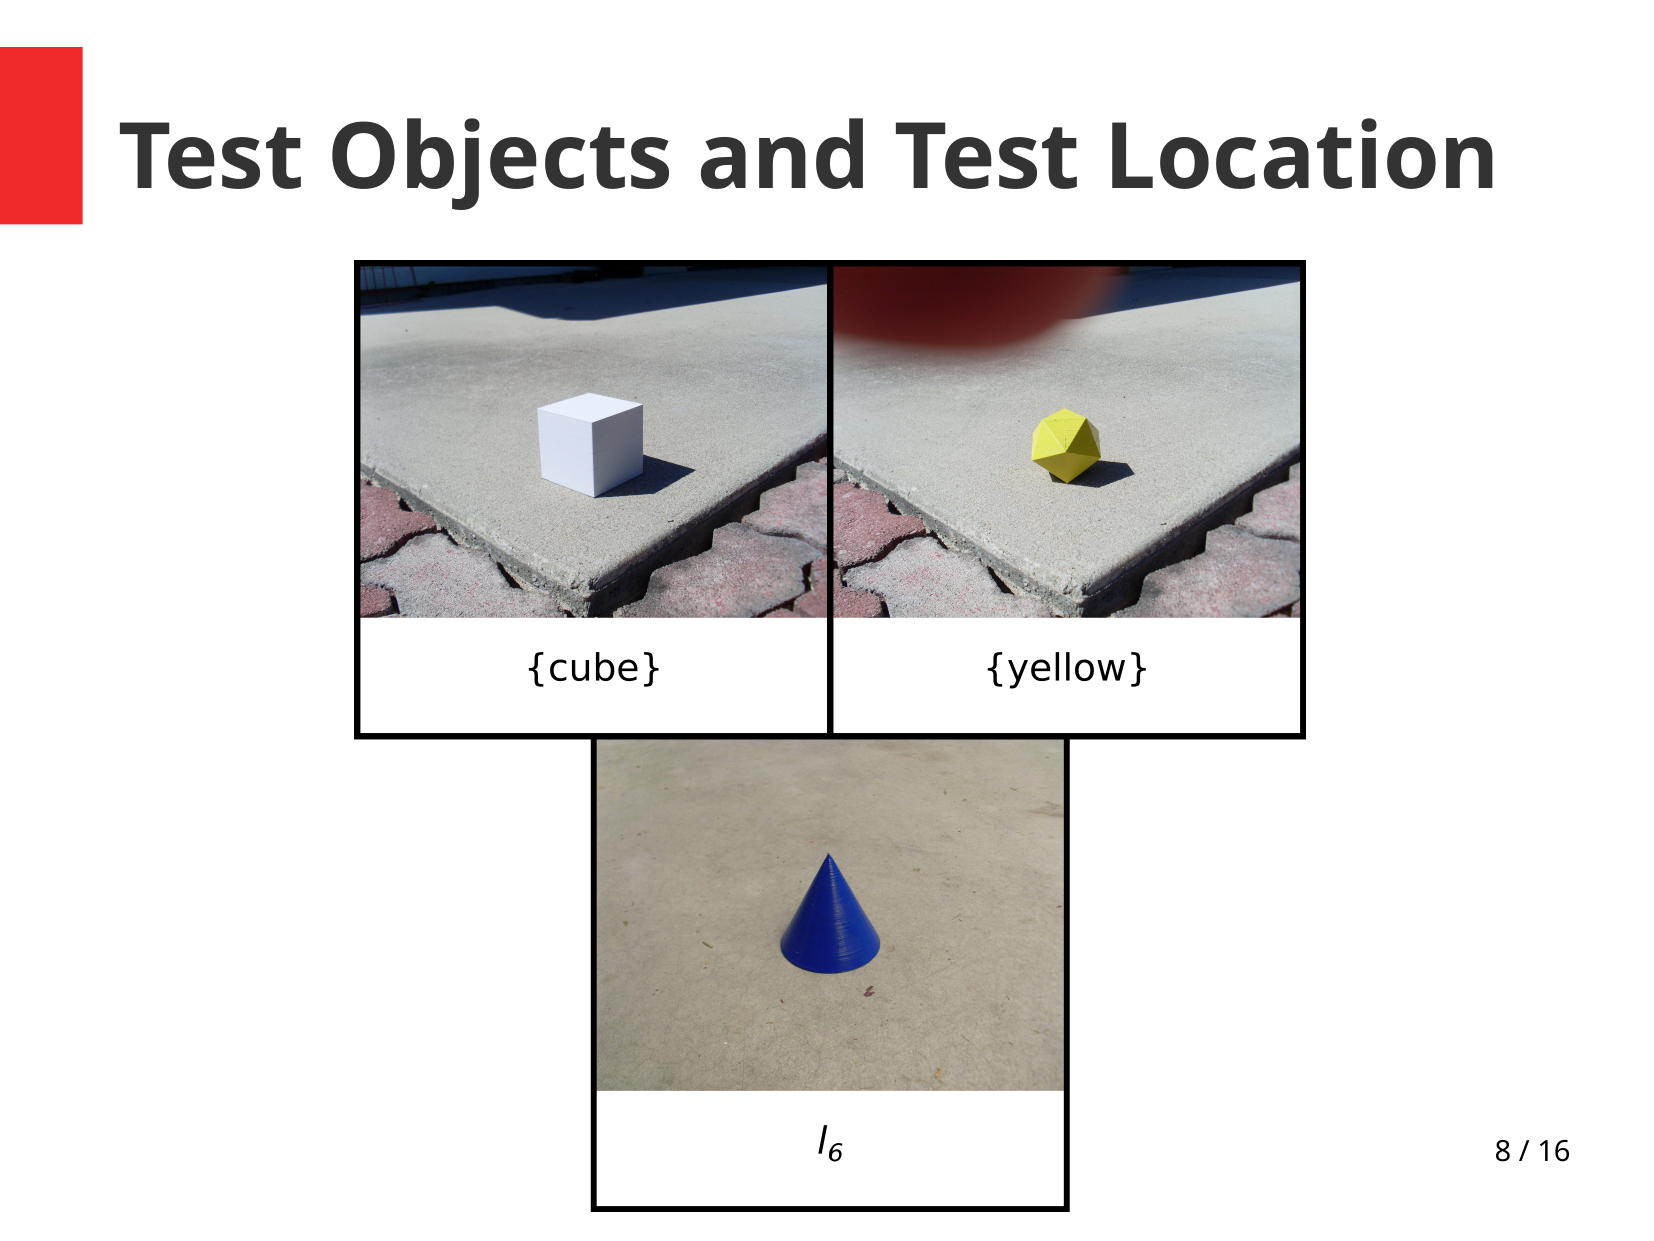

# Test Objects and Test Location
8